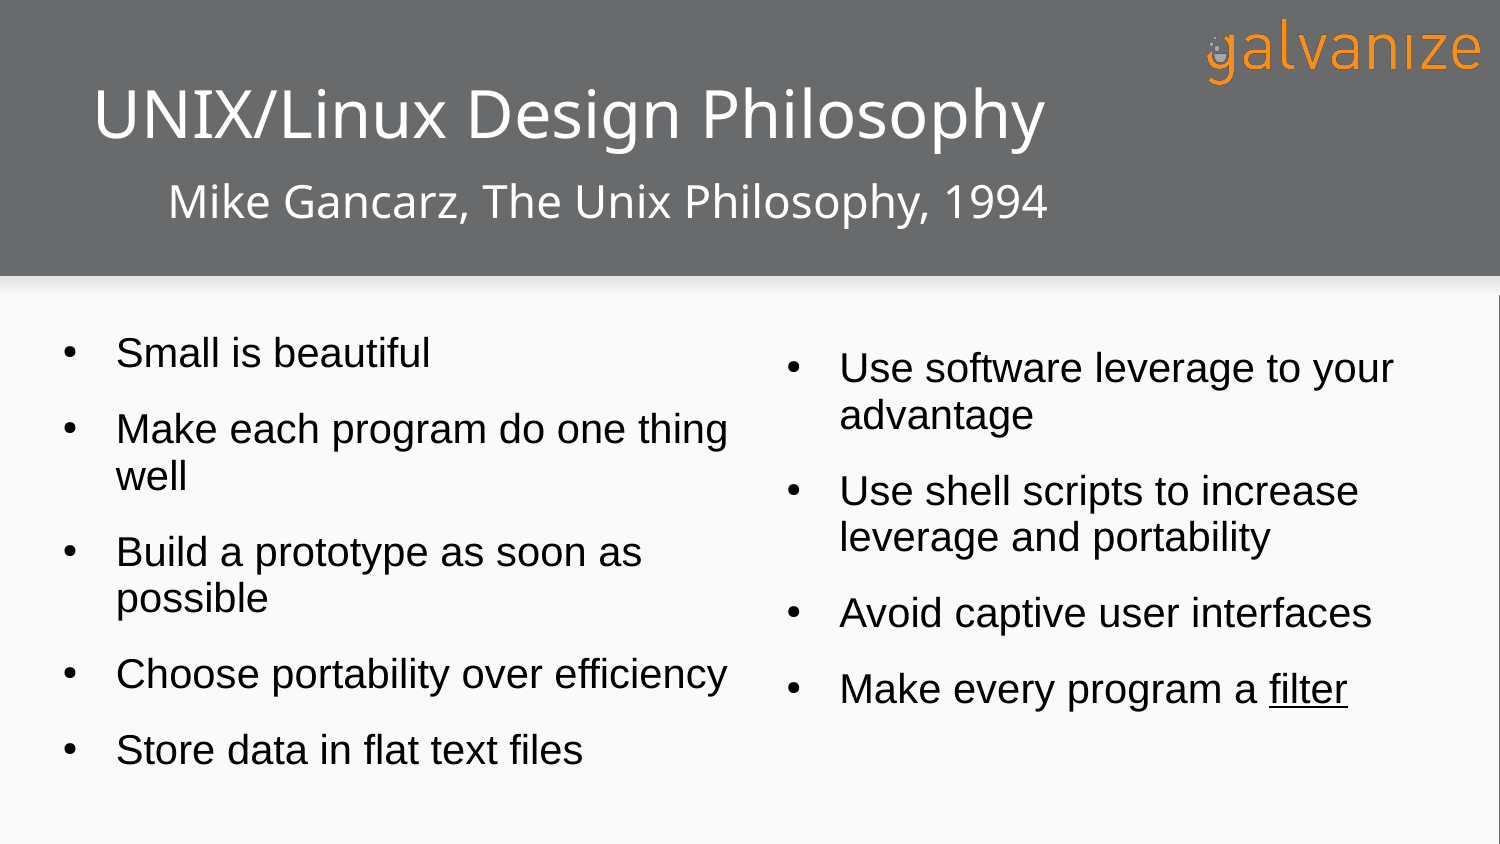

# UNIX/Linux Design Philosophy Mike Gancarz, The Unix Philosophy, 1994
Small is beautiful
Make each program do one thing well
Build a prototype as soon as possible
Choose portability over efficiency
Store data in flat text files
Use software leverage to your advantage
Use shell scripts to increase leverage and portability
Avoid captive user interfaces
Make every program a filter